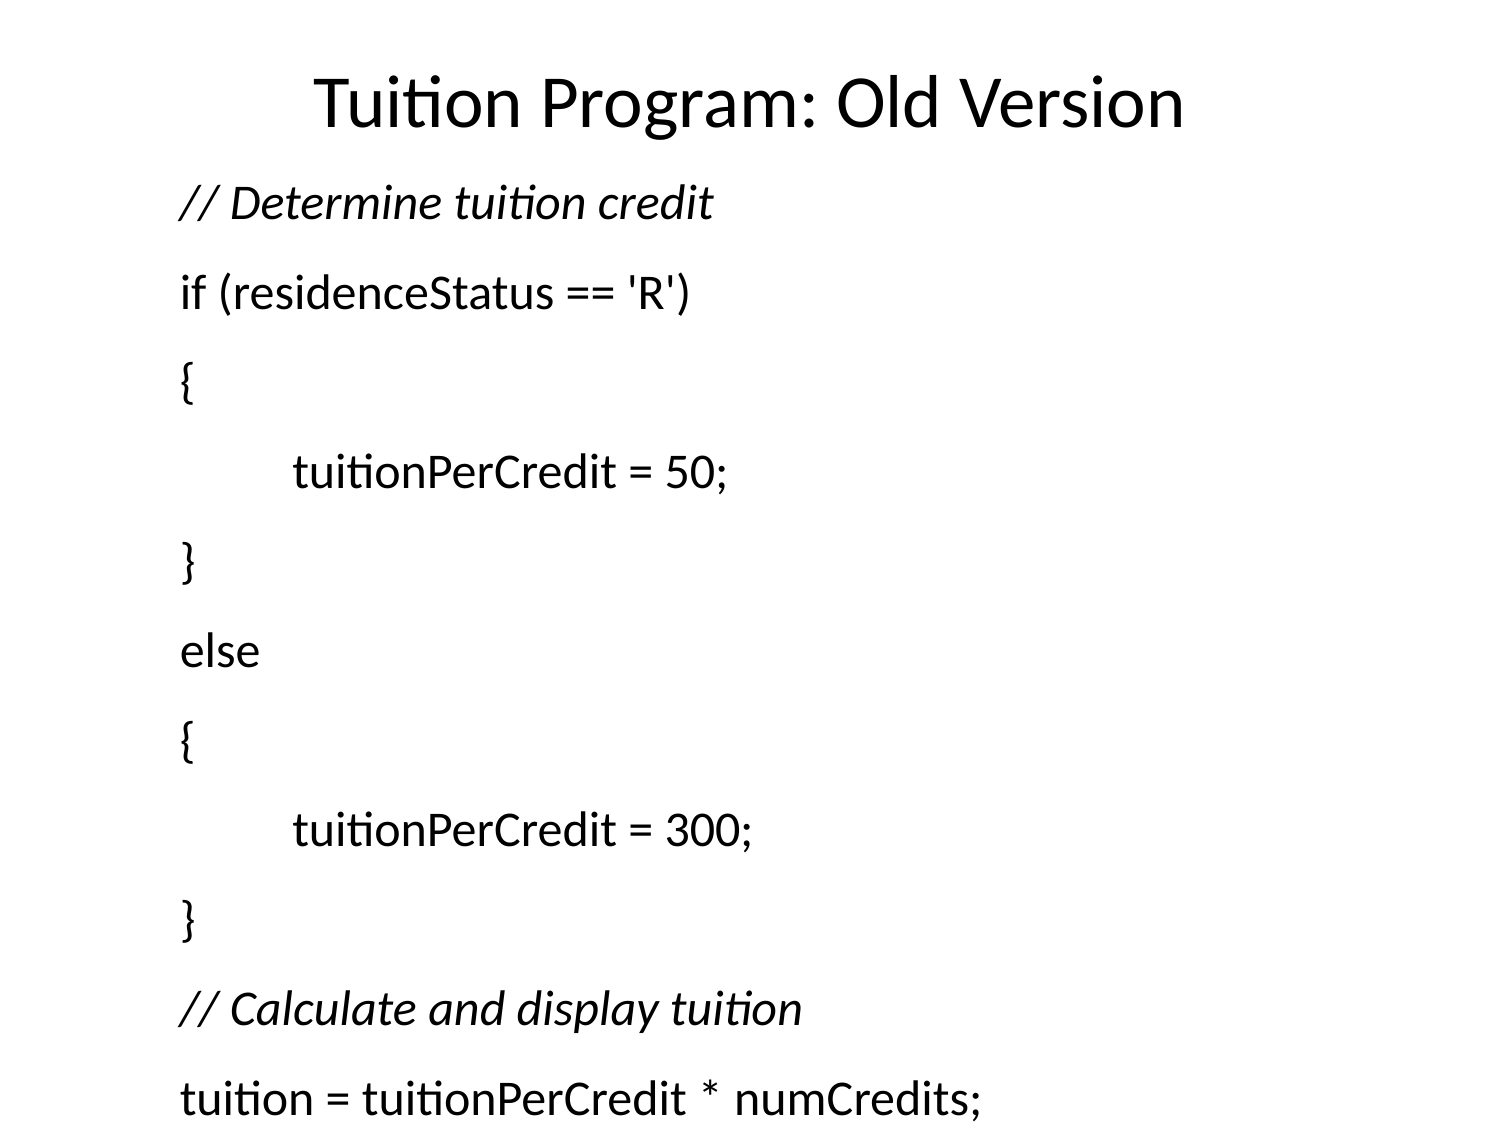

# Tuition Program: Old Version
 // Determine tuition credit
 if (residenceStatus == 'R')
 {
 tuitionPerCredit = 50;
 }
 else
 {
 tuitionPerCredit = 300;
 }
 // Calculate and display tuition
 tuition = tuitionPerCredit * numCredits;
 cout << "Tuition: " << tuition << endl;
 system("pause");
 return 0;
}